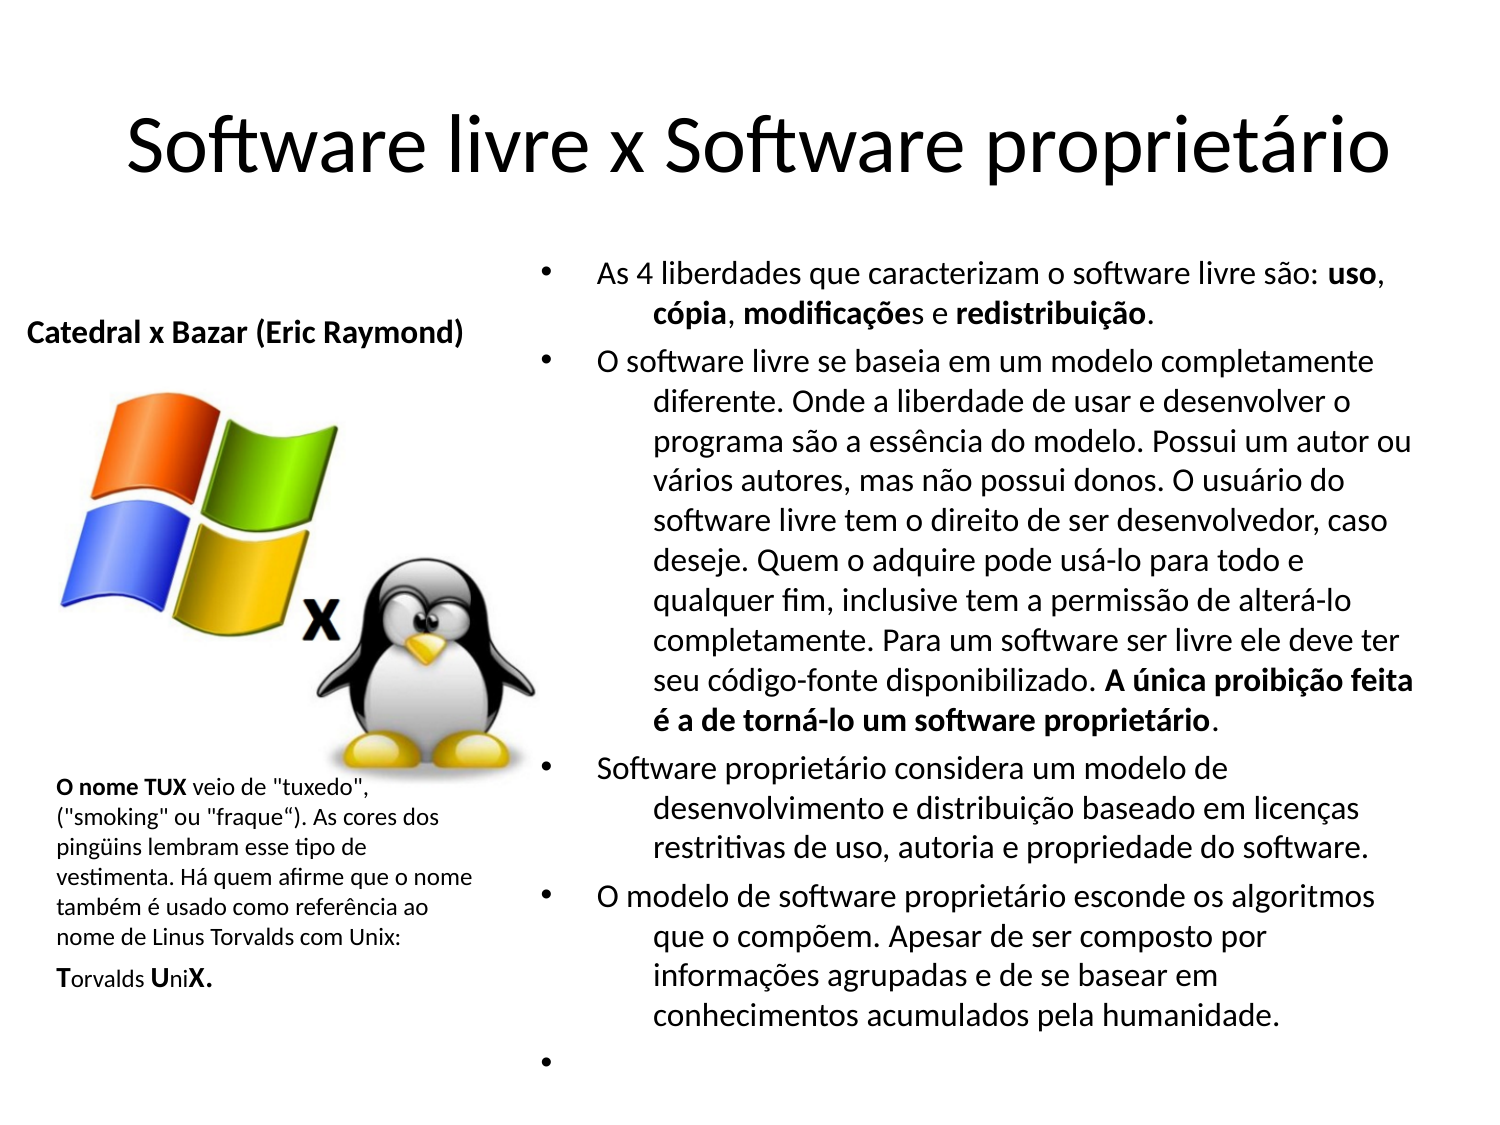

# Software livre x Software proprietário
As 4 liberdades que caracterizam o software livre são: uso, cópia, modificações e redistribuição.
O software livre se baseia em um modelo completamente diferente. Onde a liberdade de usar e desenvolver o programa são a essência do modelo. Possui um autor ou vários autores, mas não possui donos. O usuário do software livre tem o direito de ser desenvolvedor, caso deseje. Quem o adquire pode usá-lo para todo e qualquer fim, inclusive tem a permissão de alterá-lo completamente. Para um software ser livre ele deve ter seu código-fonte disponibilizado. A única proibição feita é a de torná-lo um software proprietário.
Software proprietário considera um modelo de desenvolvimento e distribuição baseado em licenças restritivas de uso, autoria e propriedade do software.
O modelo de software proprietário esconde os algoritmos que o compõem. Apesar de ser composto por informações agrupadas e de se basear em conhecimentos acumulados pela humanidade.
Catedral x Bazar (Eric Raymond)
O nome TUX veio de "tuxedo", ("smoking" ou "fraque“). As cores dos pingüins lembram esse tipo de vestimenta. Há quem afirme que o nome também é usado como referência ao nome de Linus Torvalds com Unix: Torvalds UniX.